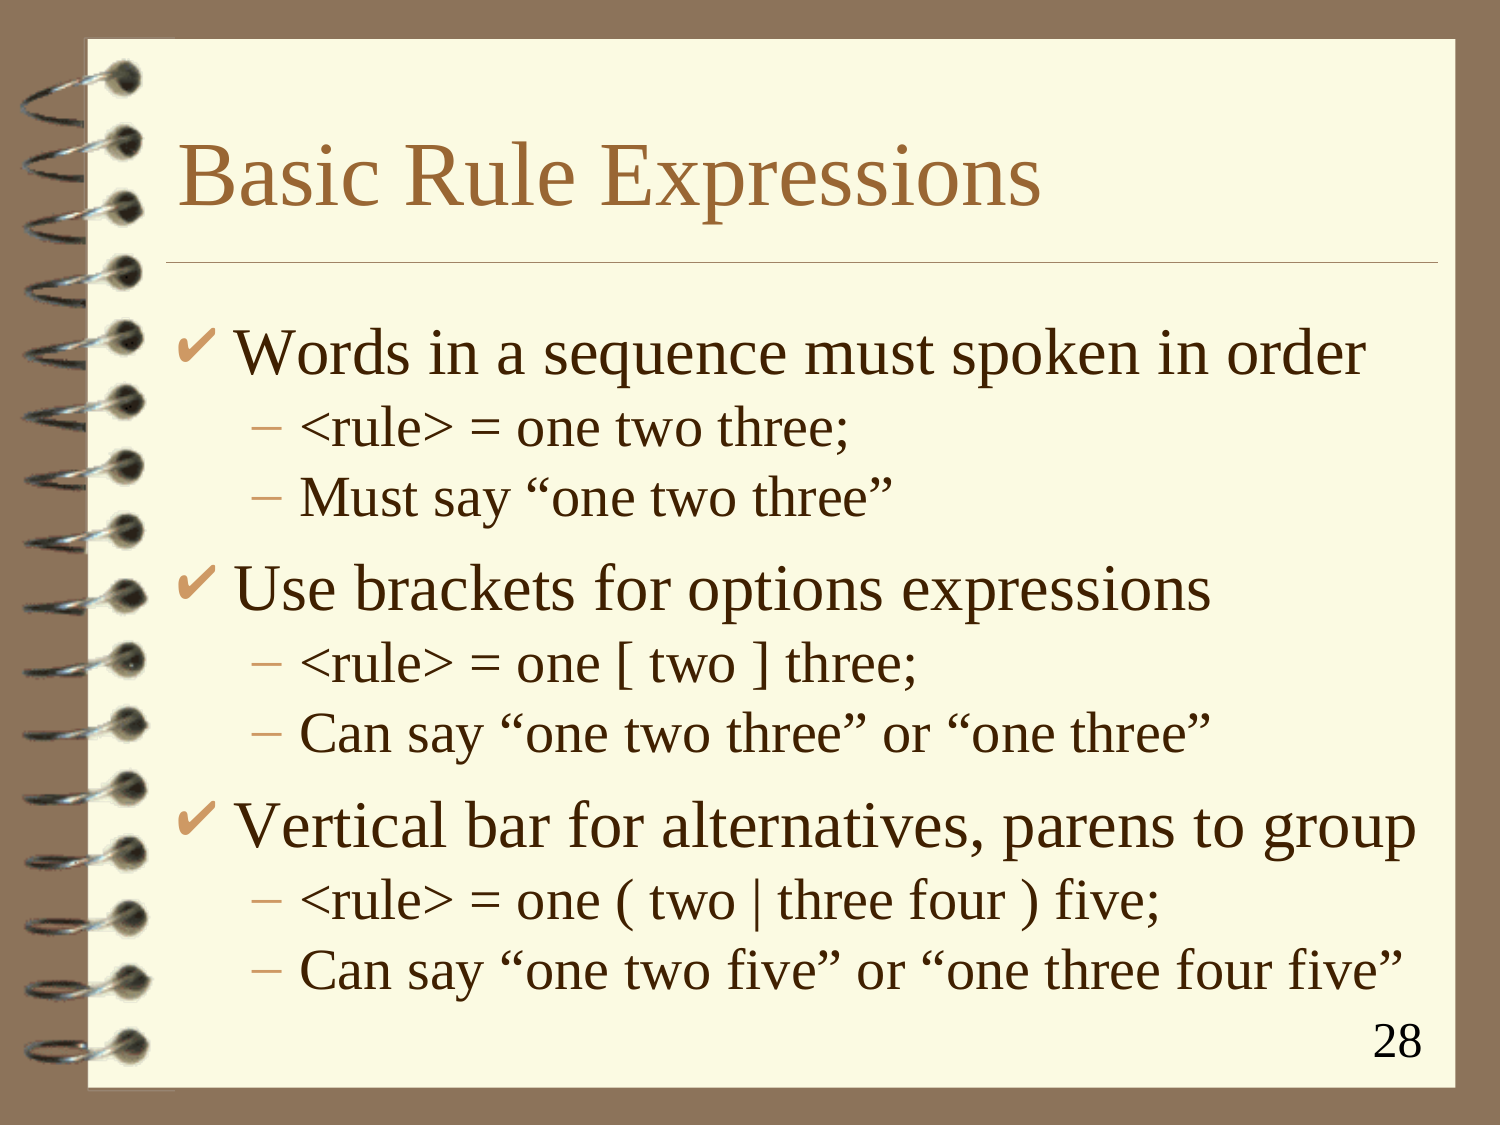

# Basic Rule Expressions
Words in a sequence must spoken in order
<rule> = one two three;
Must say “one two three”
Use brackets for options expressions
<rule> = one [ two ] three;
Can say “one two three” or “one three”
Vertical bar for alternatives, parens to group
<rule> = one ( two | three four ) five;
Can say “one two five” or “one three four five”
28